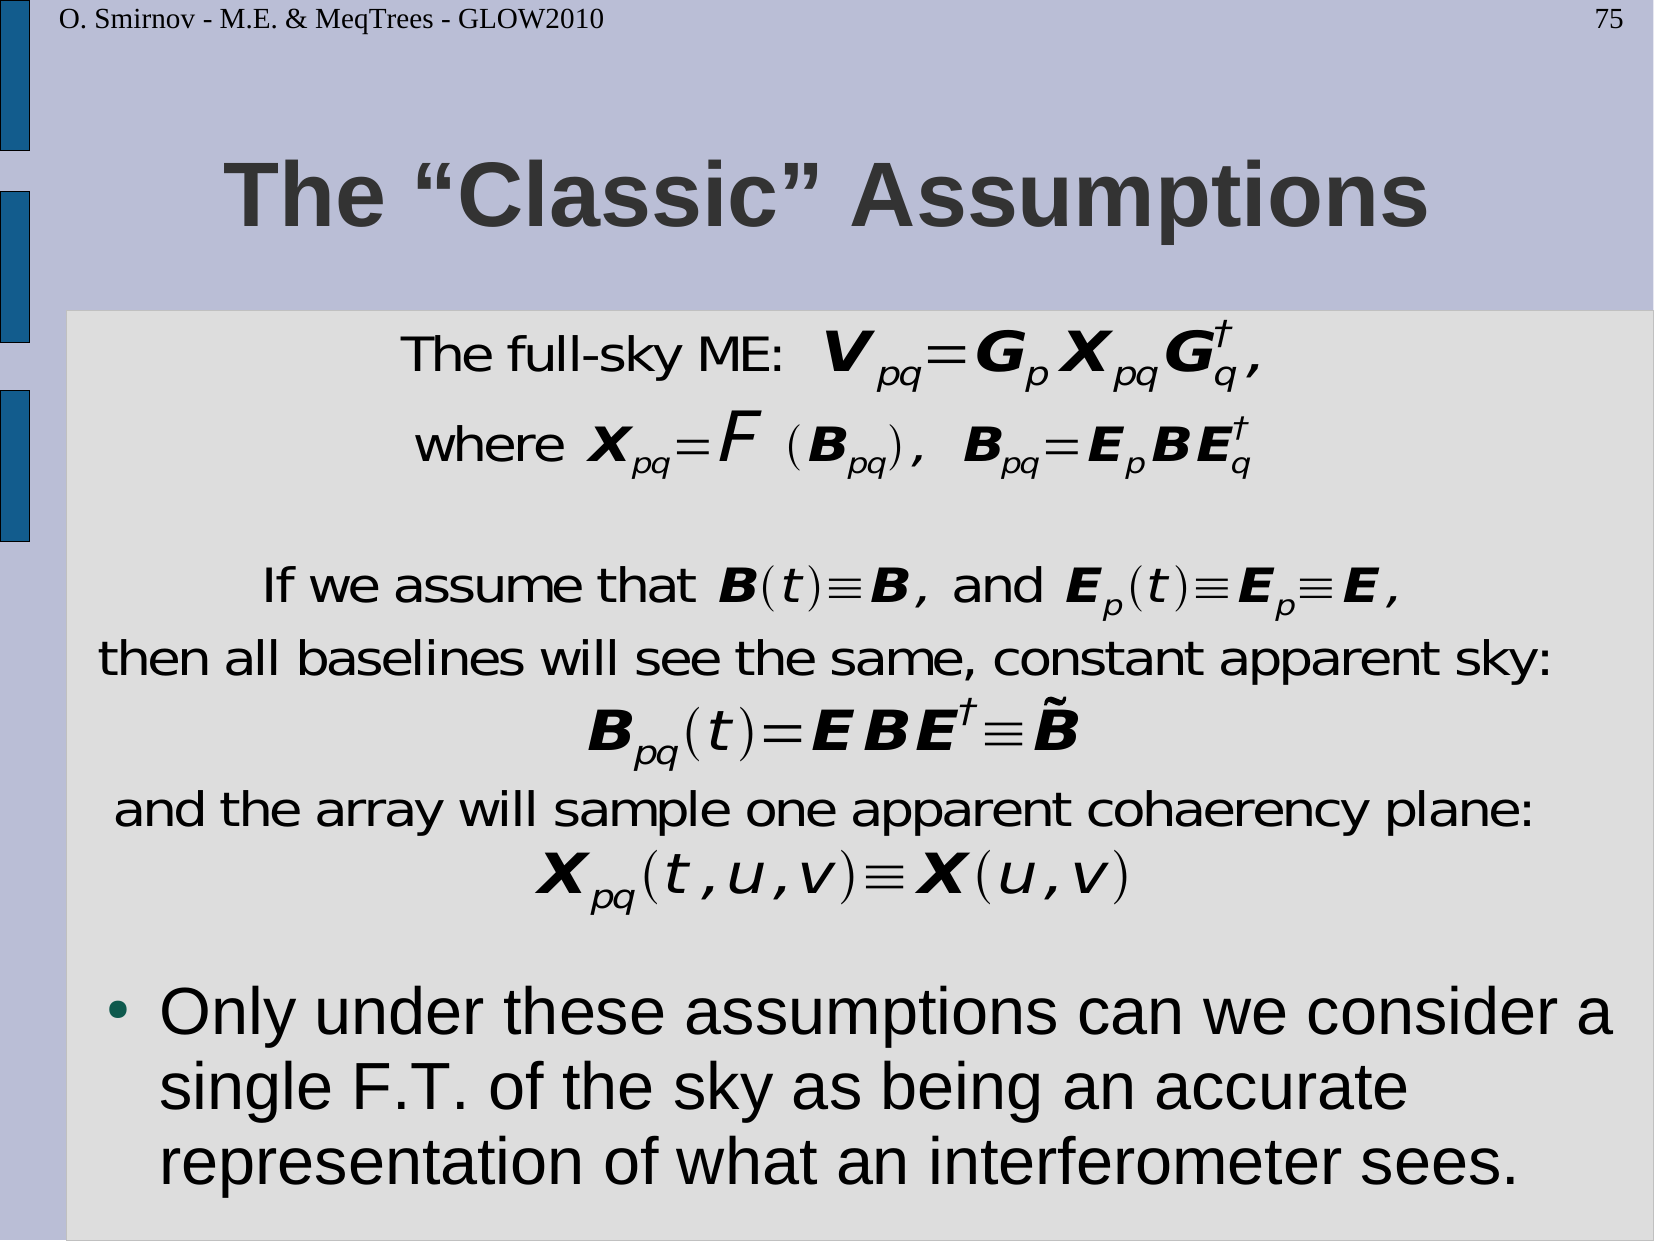

O. Smirnov - M.E. & MeqTrees - GLOW2010
75
# The “Classic” Assumptions
Only under these assumptions can we consider a single F.T. of the sky as being an accurate representation of what an interferometer sees.